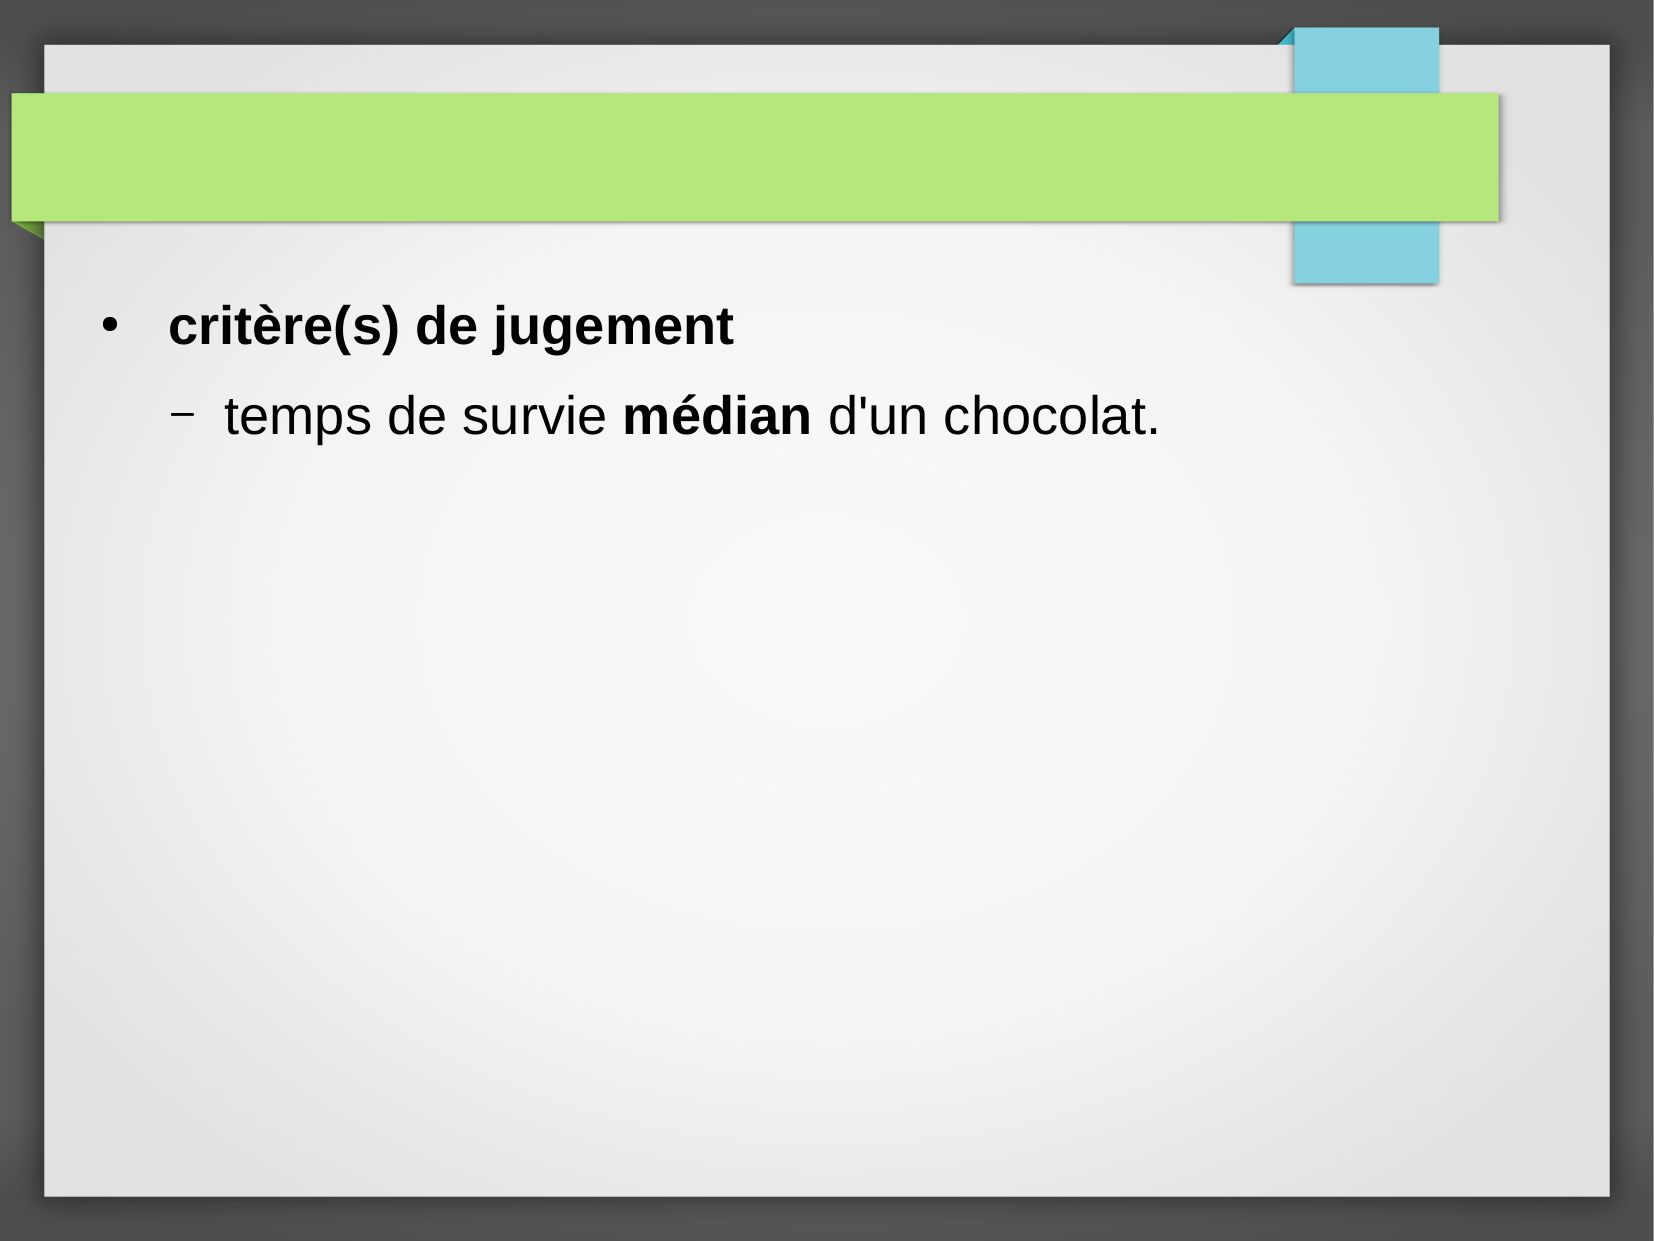

#
 critère(s) de jugement
temps de survie médian d'un chocolat.